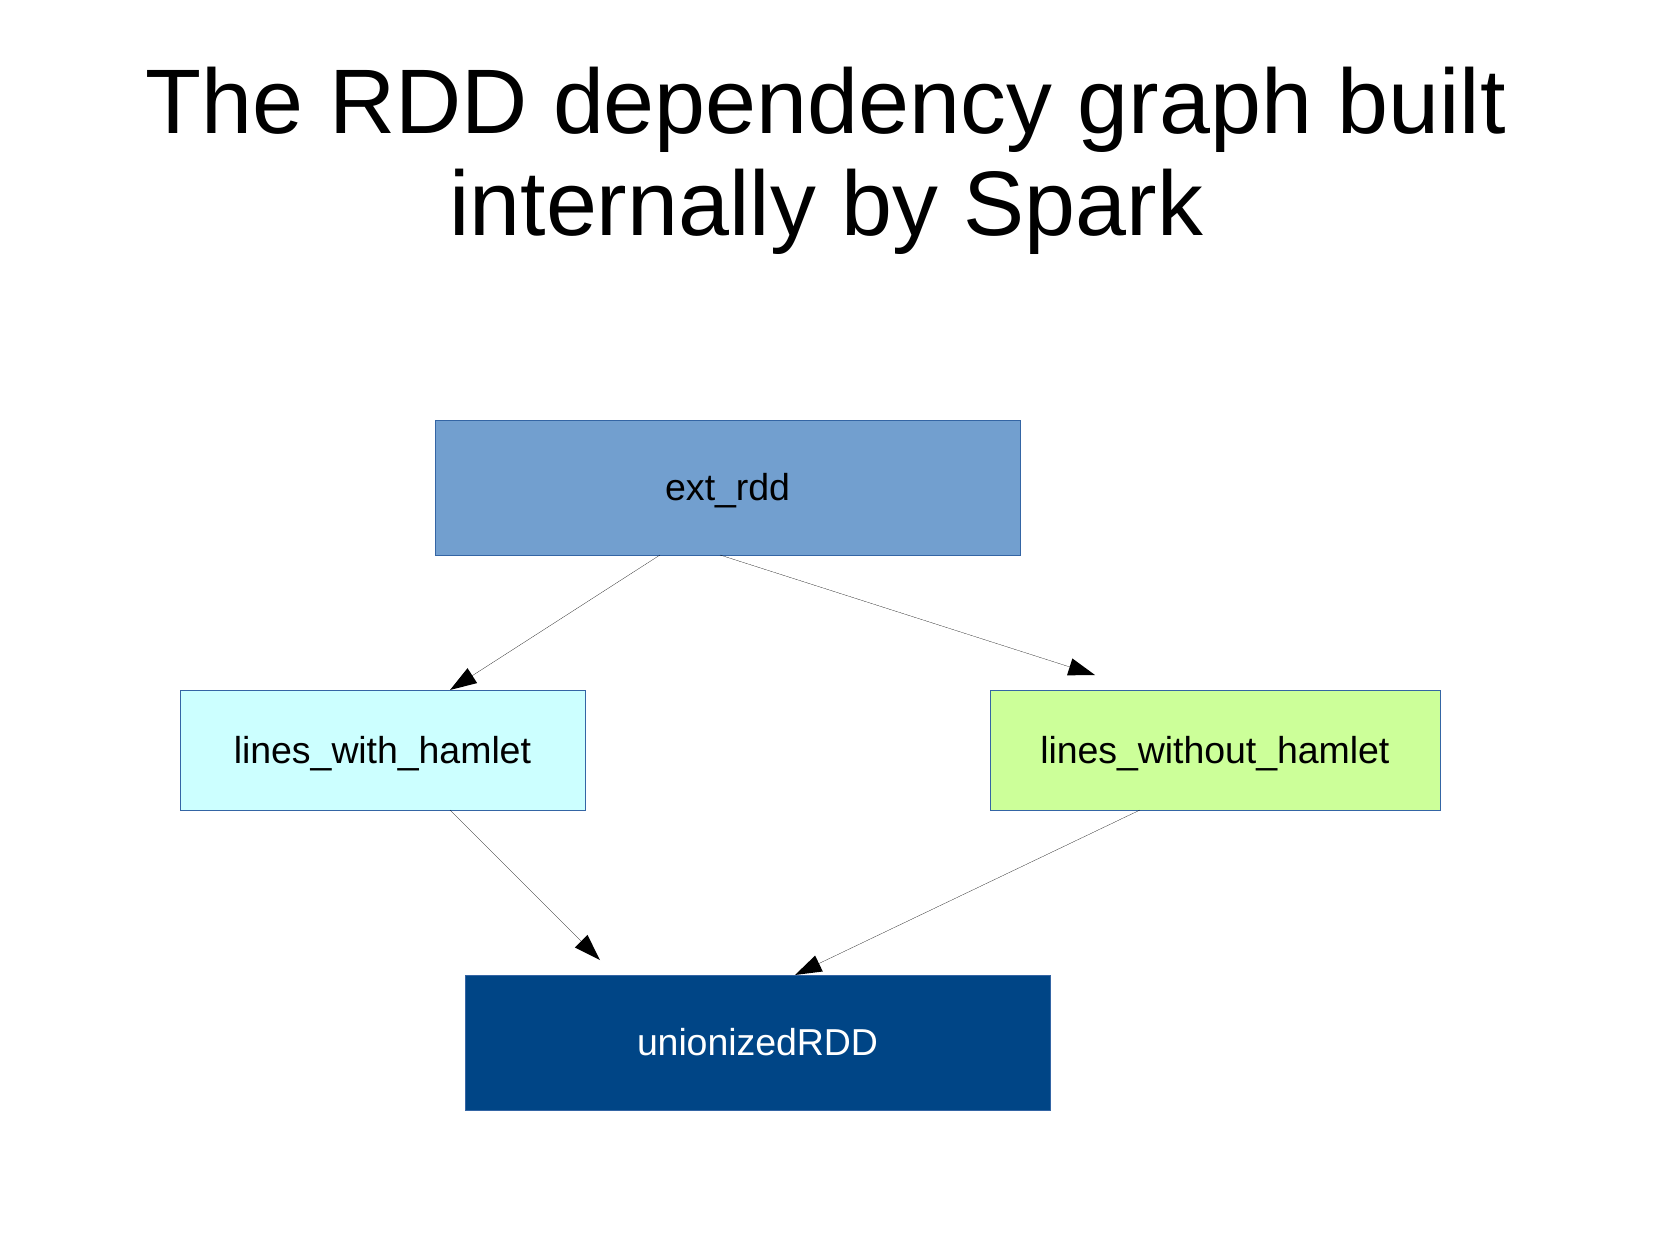

# The RDD dependency graph built internally by Spark
ext_rdd
lines_with_hamlet
lines_without_hamlet
unionizedRDD